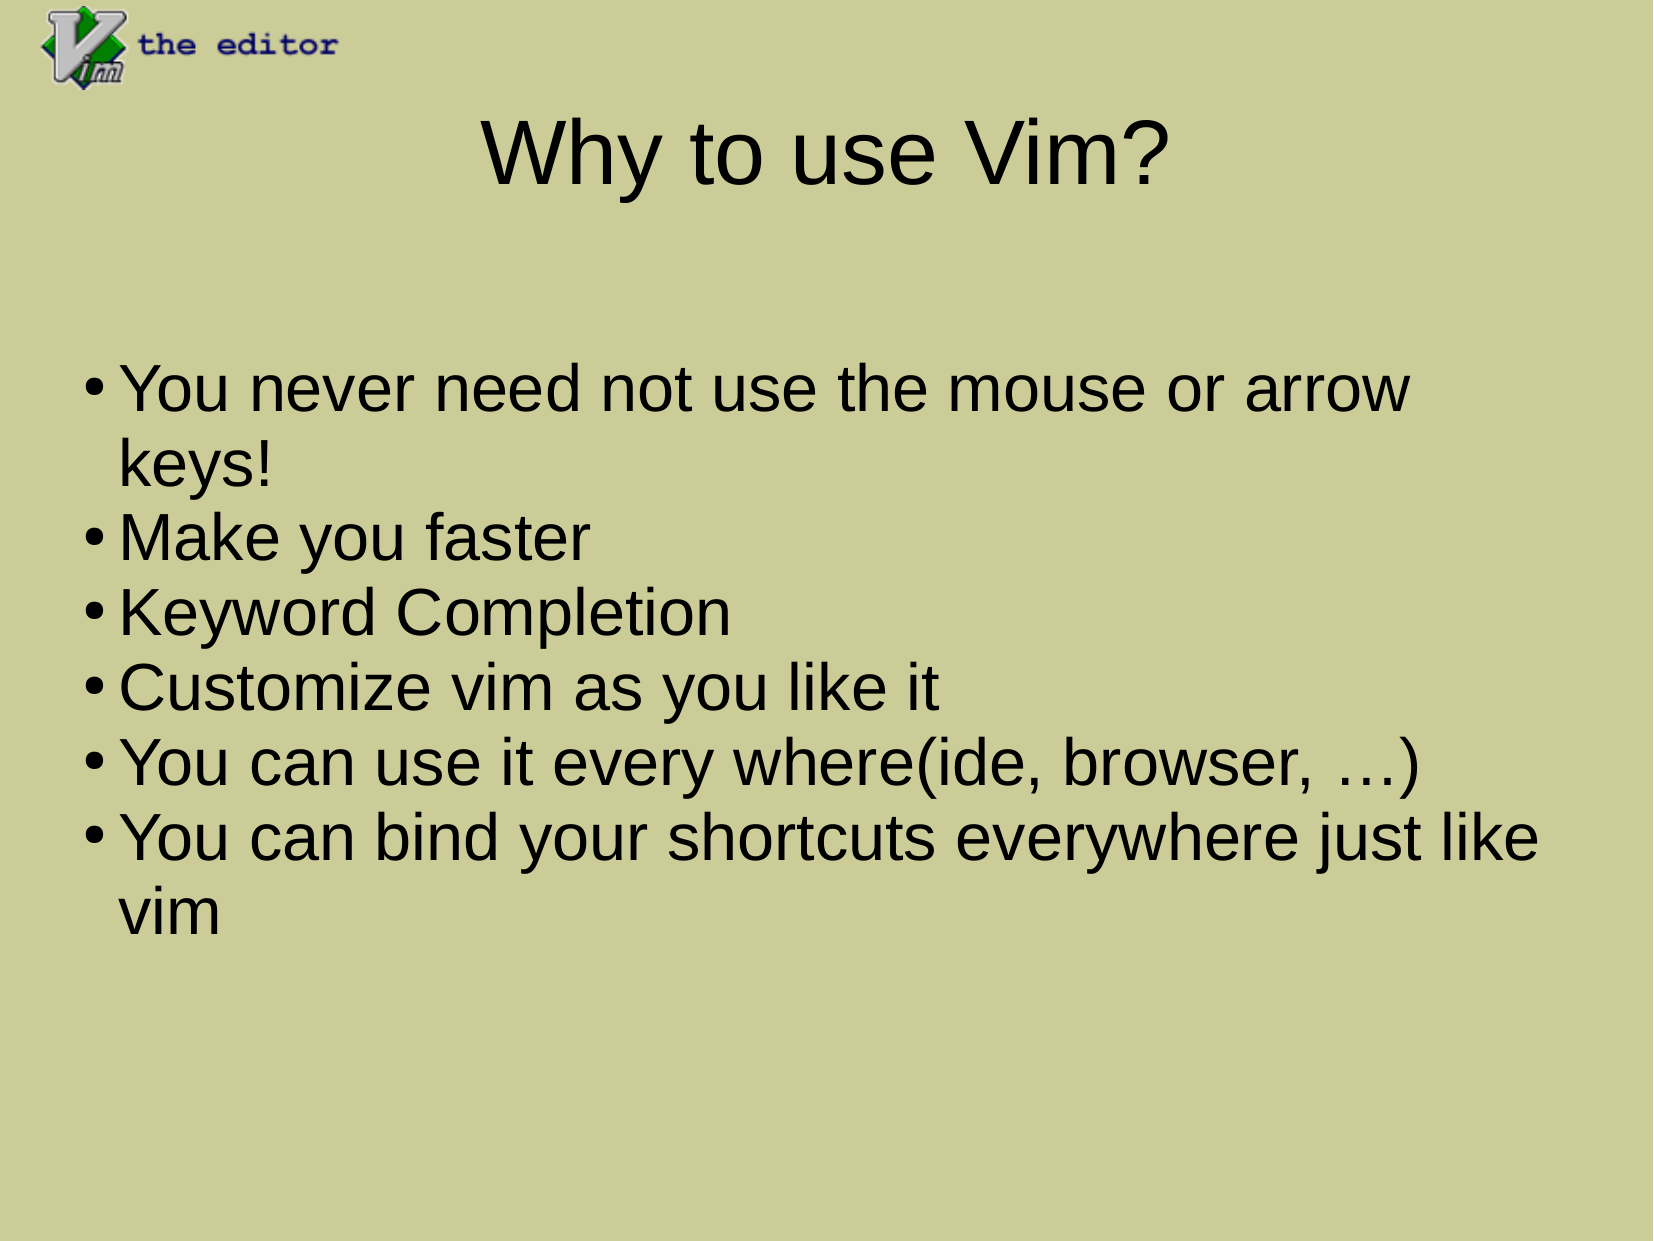

# Why to use Vim?
You never need not use the mouse or arrow keys!
Make you faster
Keyword Completion
Customize vim as you like it
You can use it every where(ide, browser, …)
You can bind your shortcuts everywhere just like vim